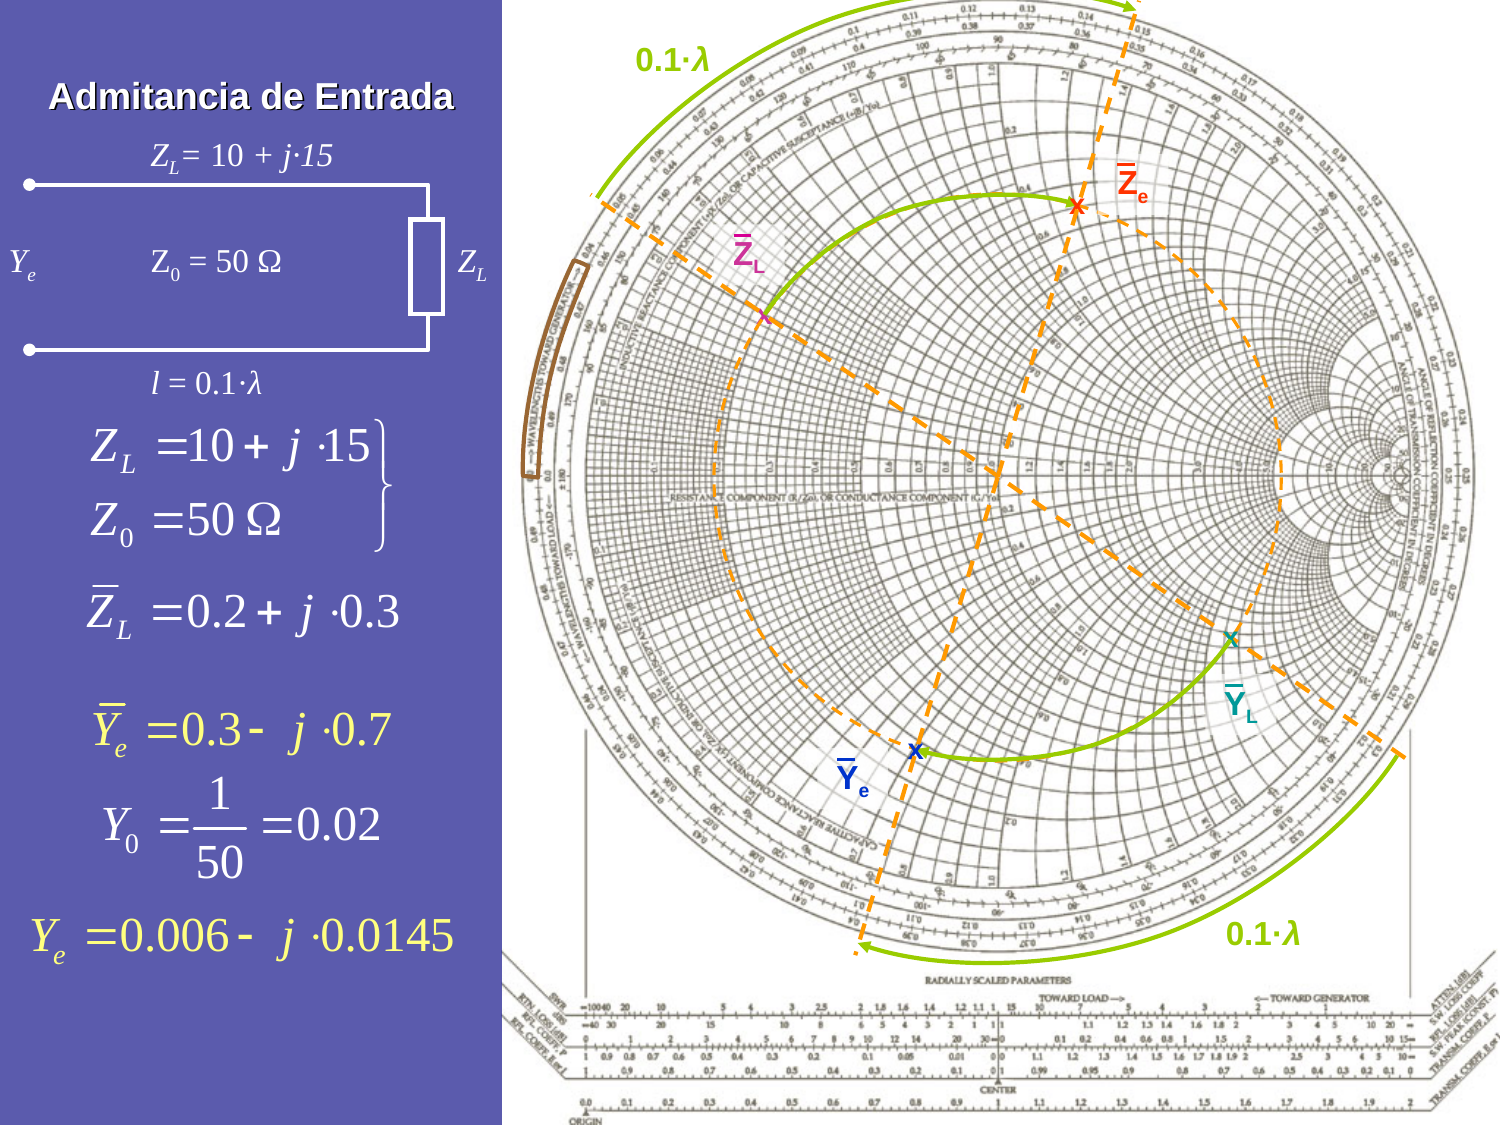

Admitancia de Entrada
0.1·λ
ZL= 10 + j·15
Ye
Z0 = 50 Ω
ZL
l = 0.1·λ
Ze
x
ZL
x
x
YL
x
Ye
0.1·λ